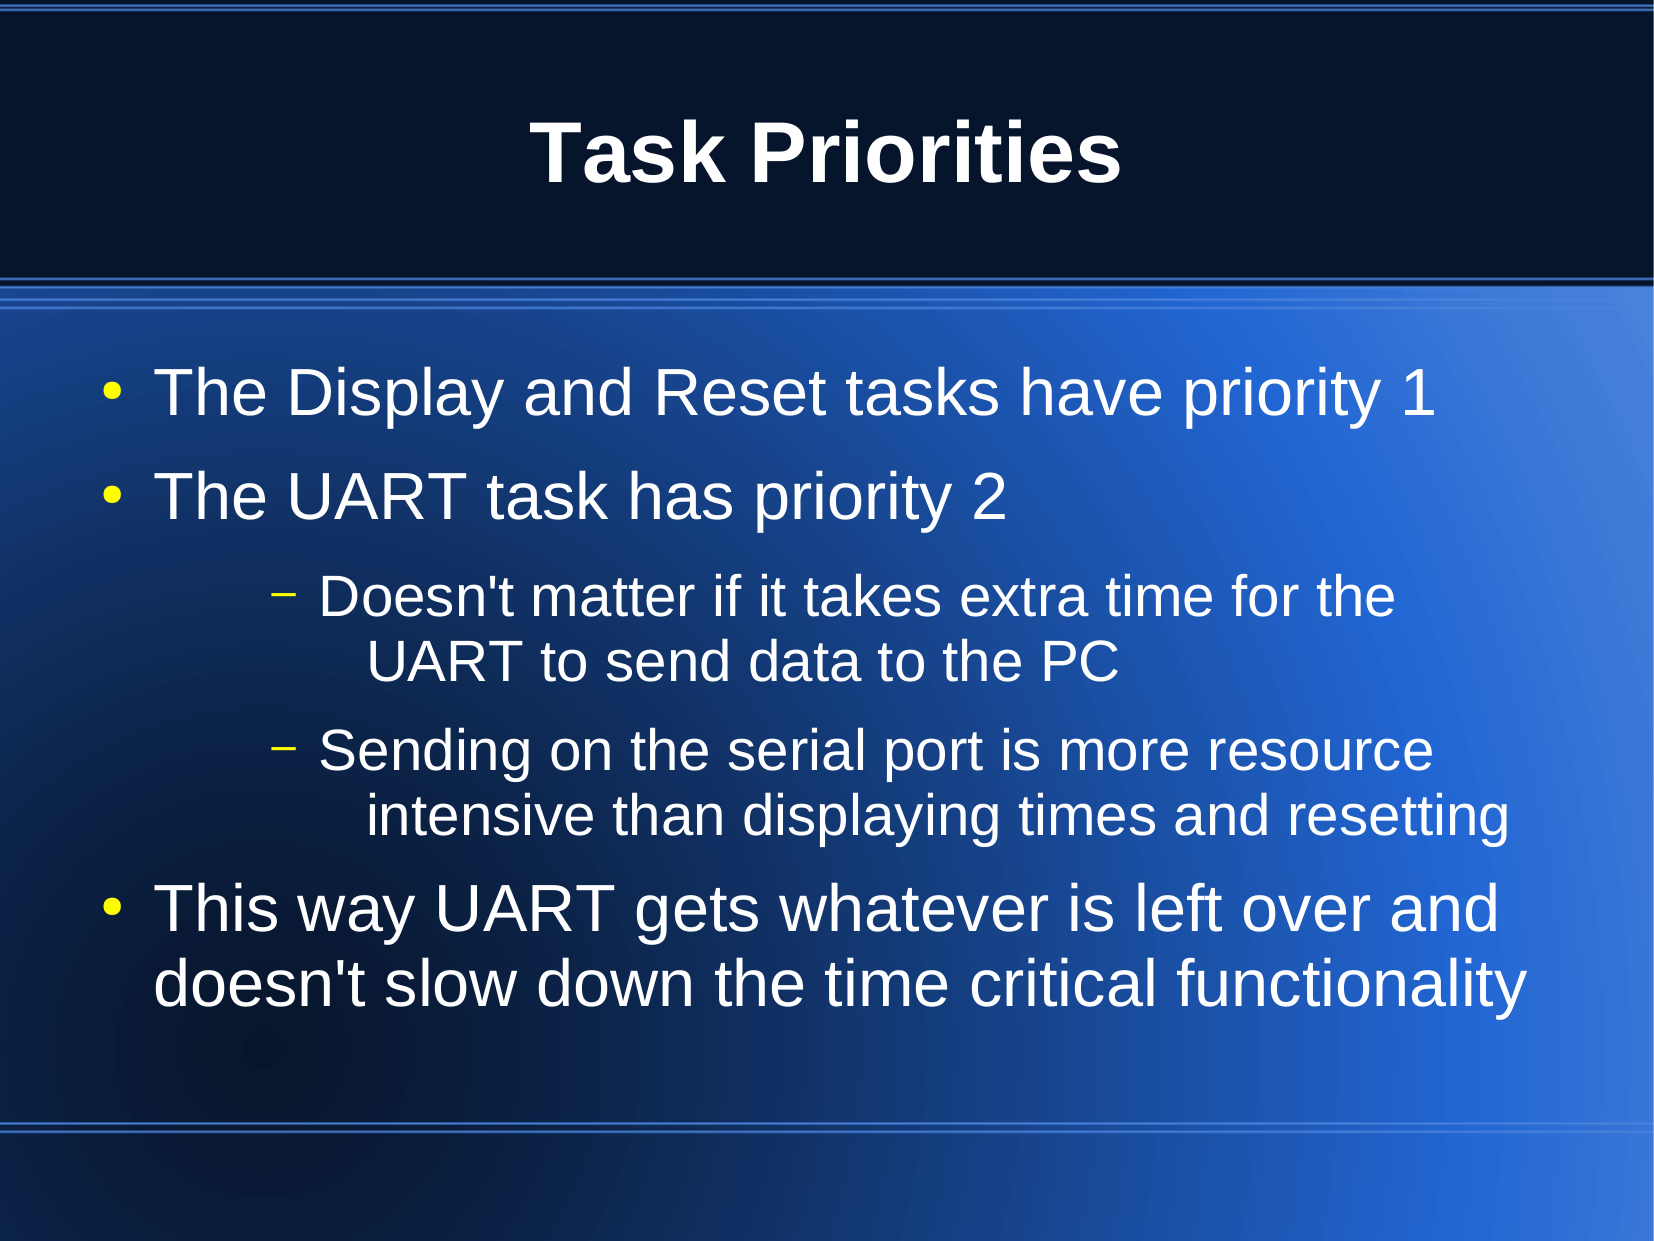

# Task Priorities
The Display and Reset tasks have priority 1
The UART task has priority 2
Doesn't matter if it takes extra time for the UART to send data to the PC
Sending on the serial port is more resource intensive than displaying times and resetting
This way UART gets whatever is left over and doesn't slow down the time critical functionality